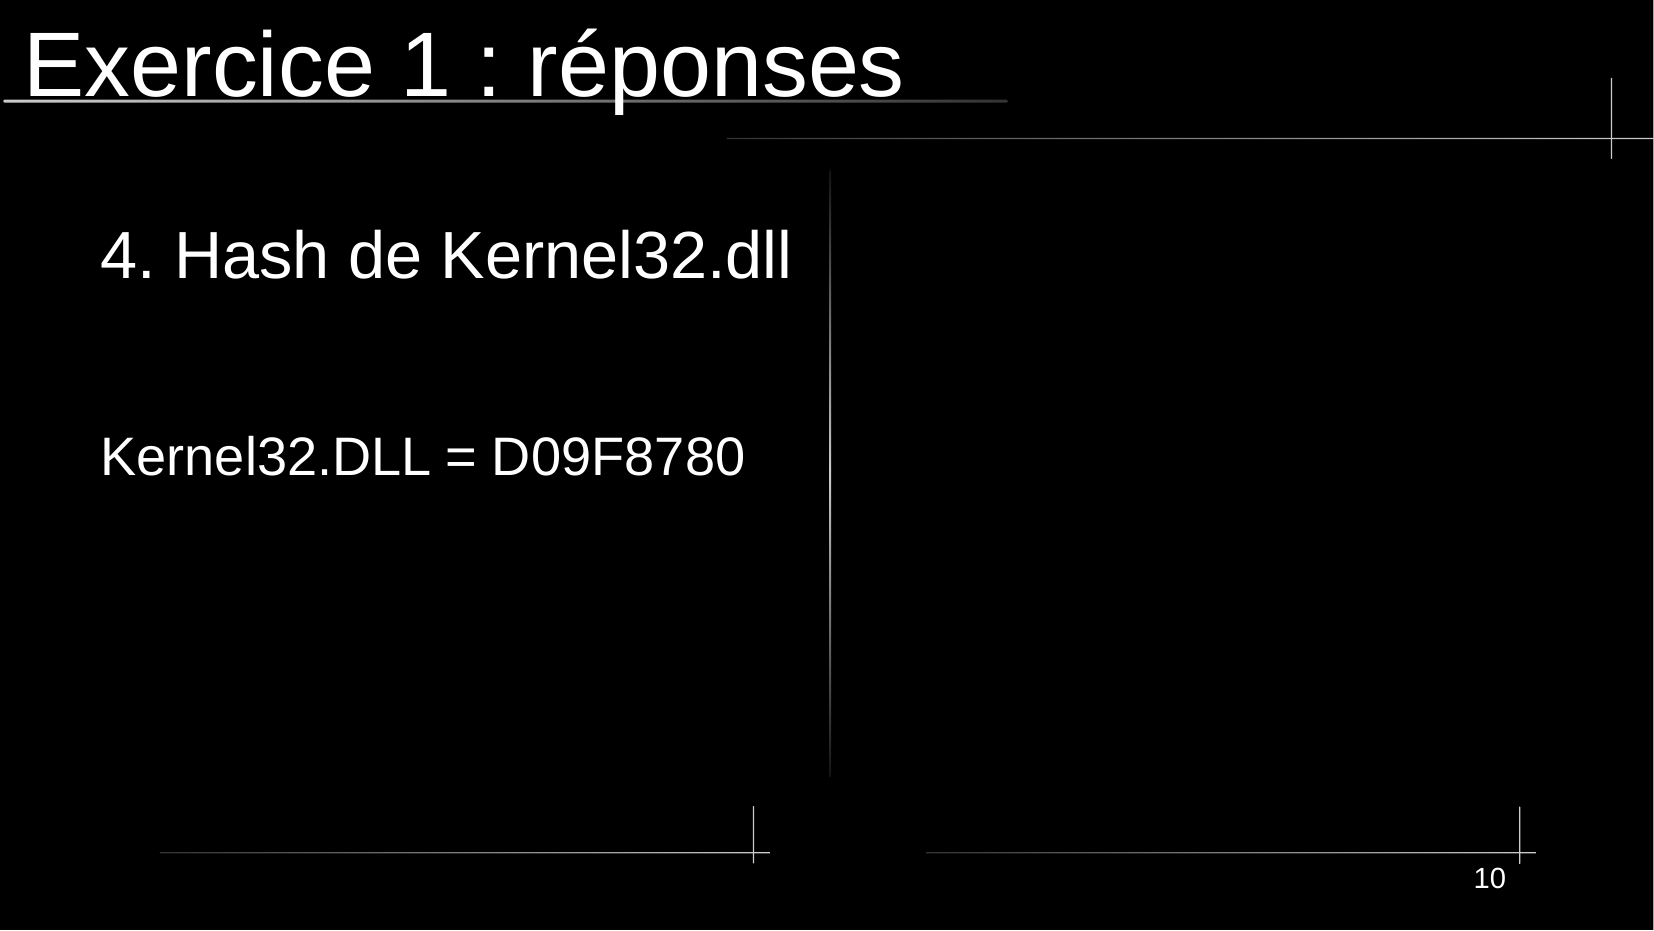

# Exercice 1 : réponses
4. Hash de Kernel32.dll
Kernel32.DLL = D09F8780
10